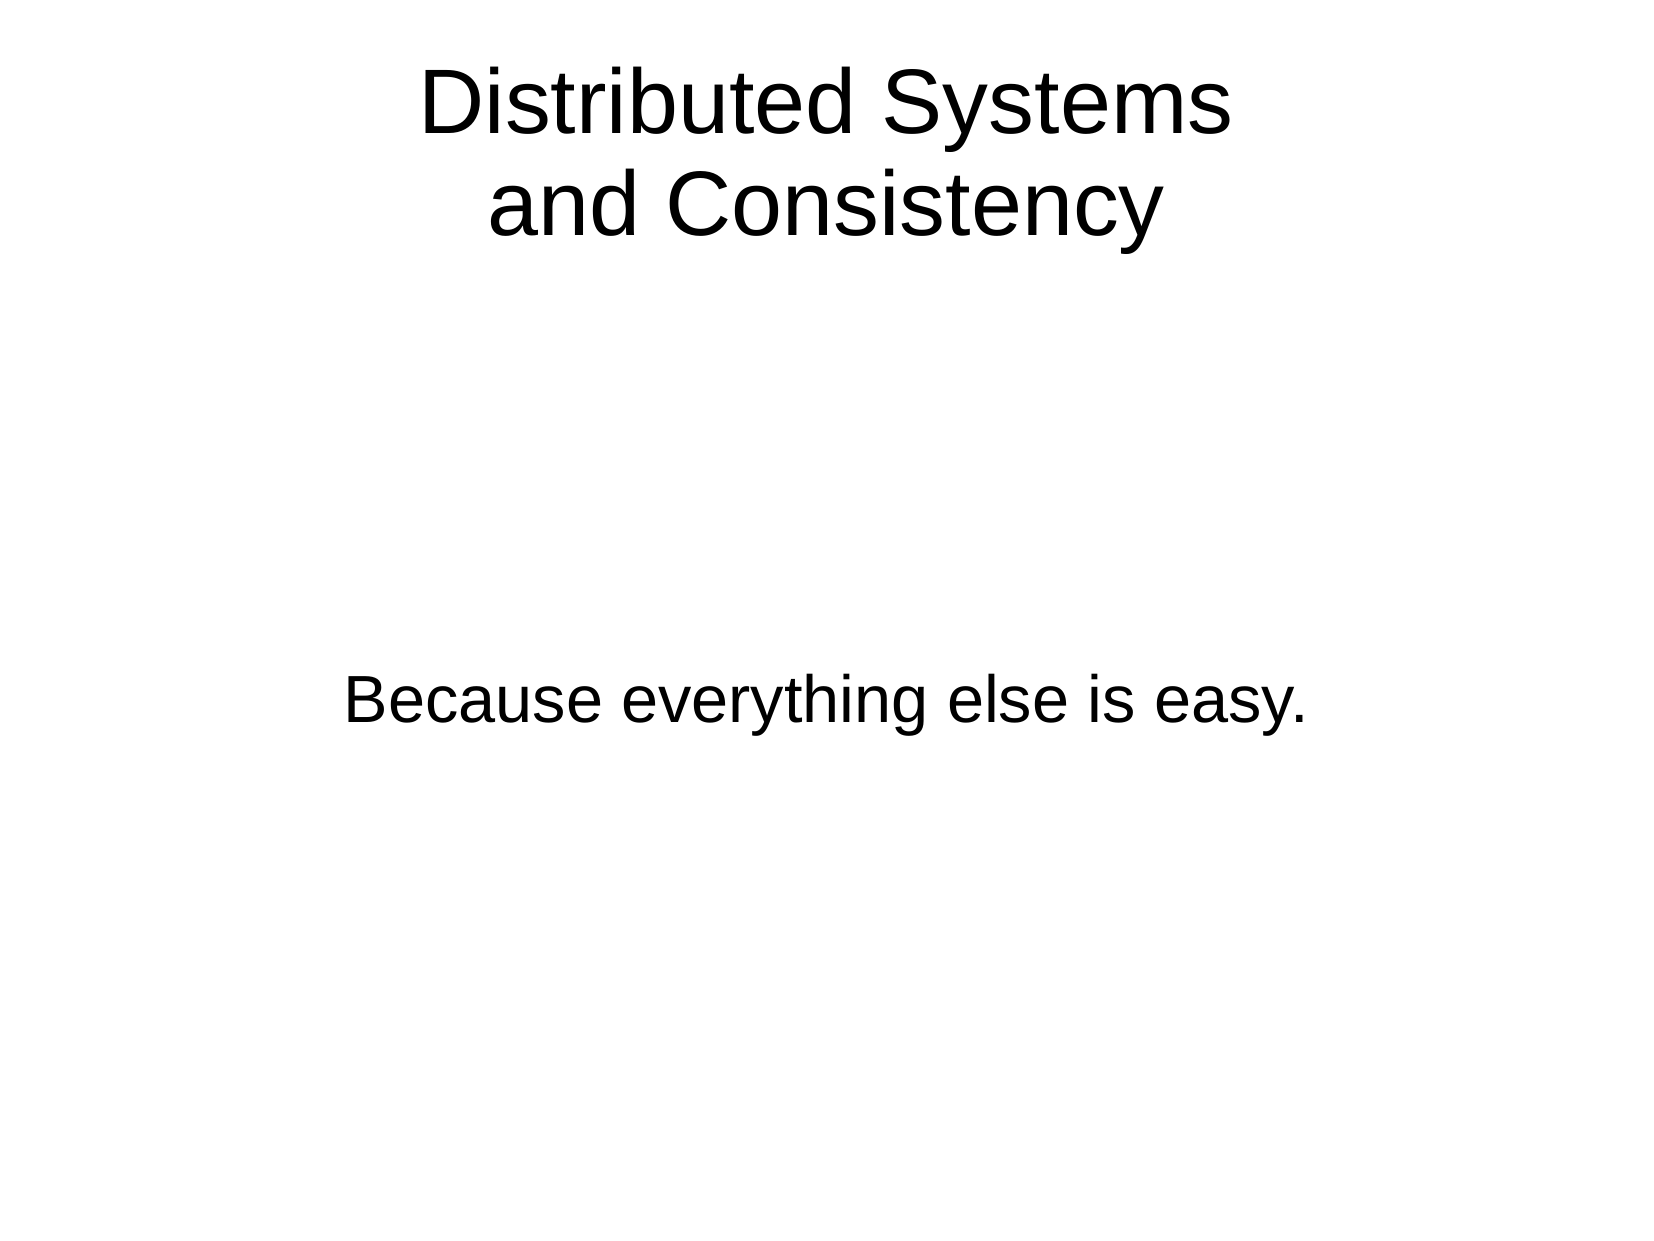

# Distributed Systems and Consistency
Because everything else is easy.